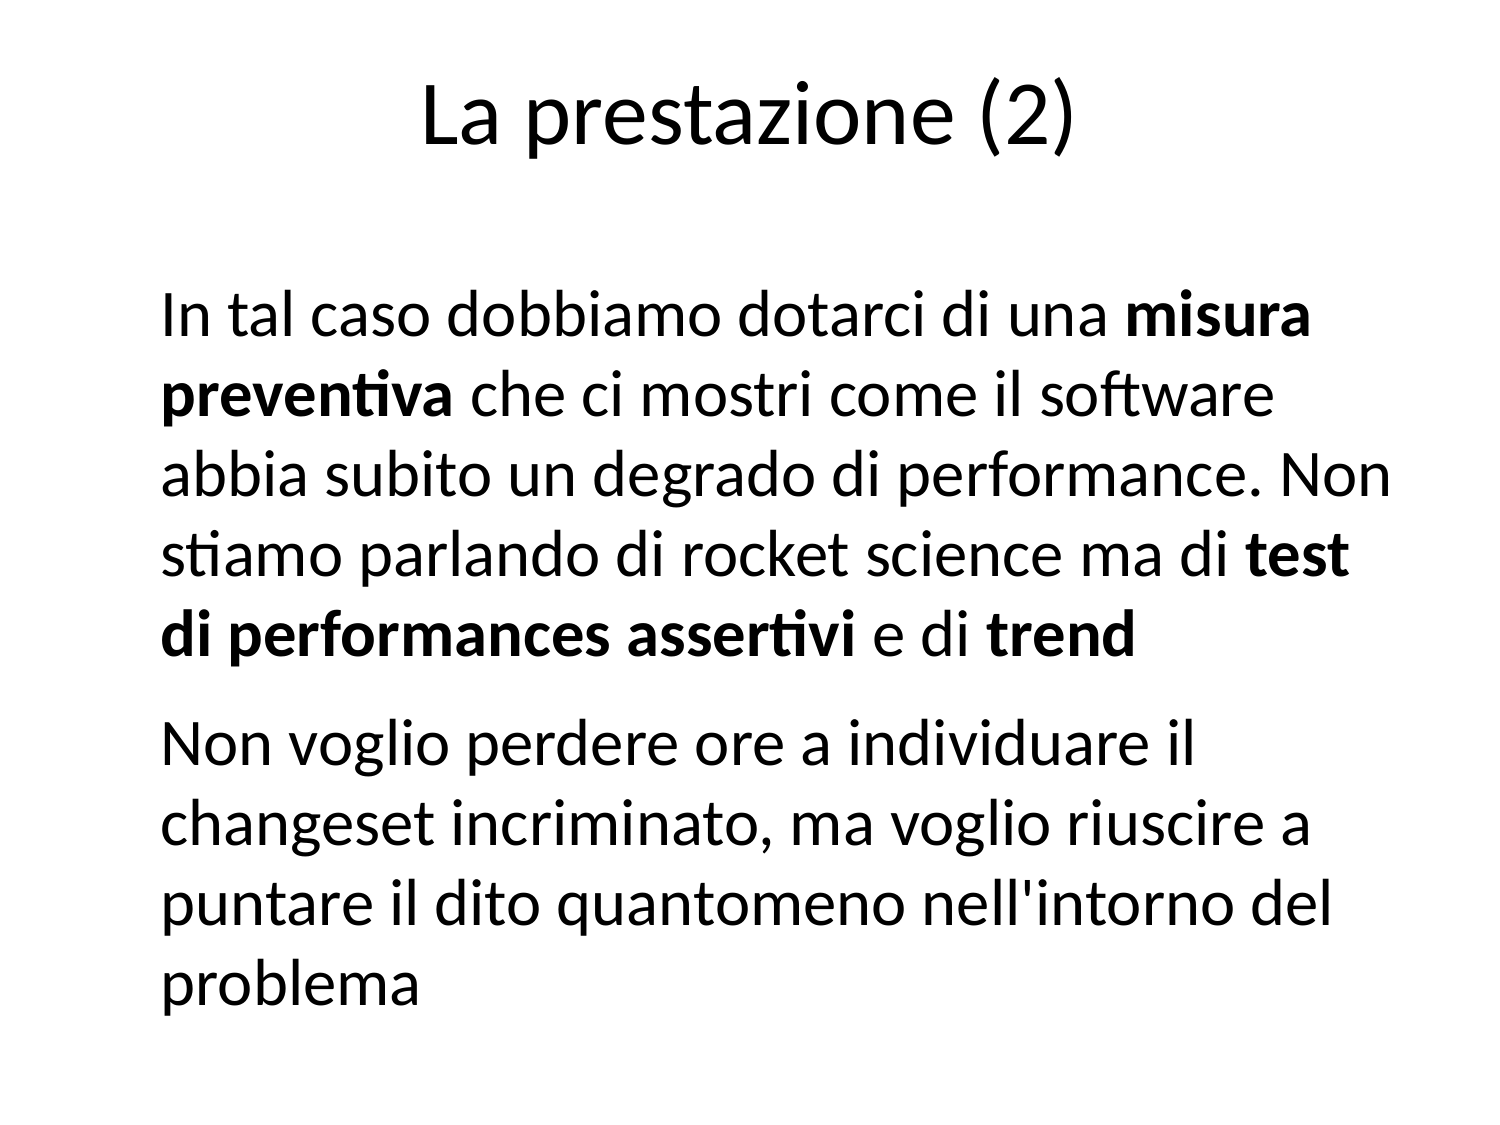

# La prestazione (2)
In tal caso dobbiamo dotarci di una misura preventiva che ci mostri come il software abbia subito un degrado di performance. Non stiamo parlando di rocket science ma di test di performances assertivi e di trend
Non voglio perdere ore a individuare il changeset incriminato, ma voglio riuscire a puntare il dito quantomeno nell'intorno del problema